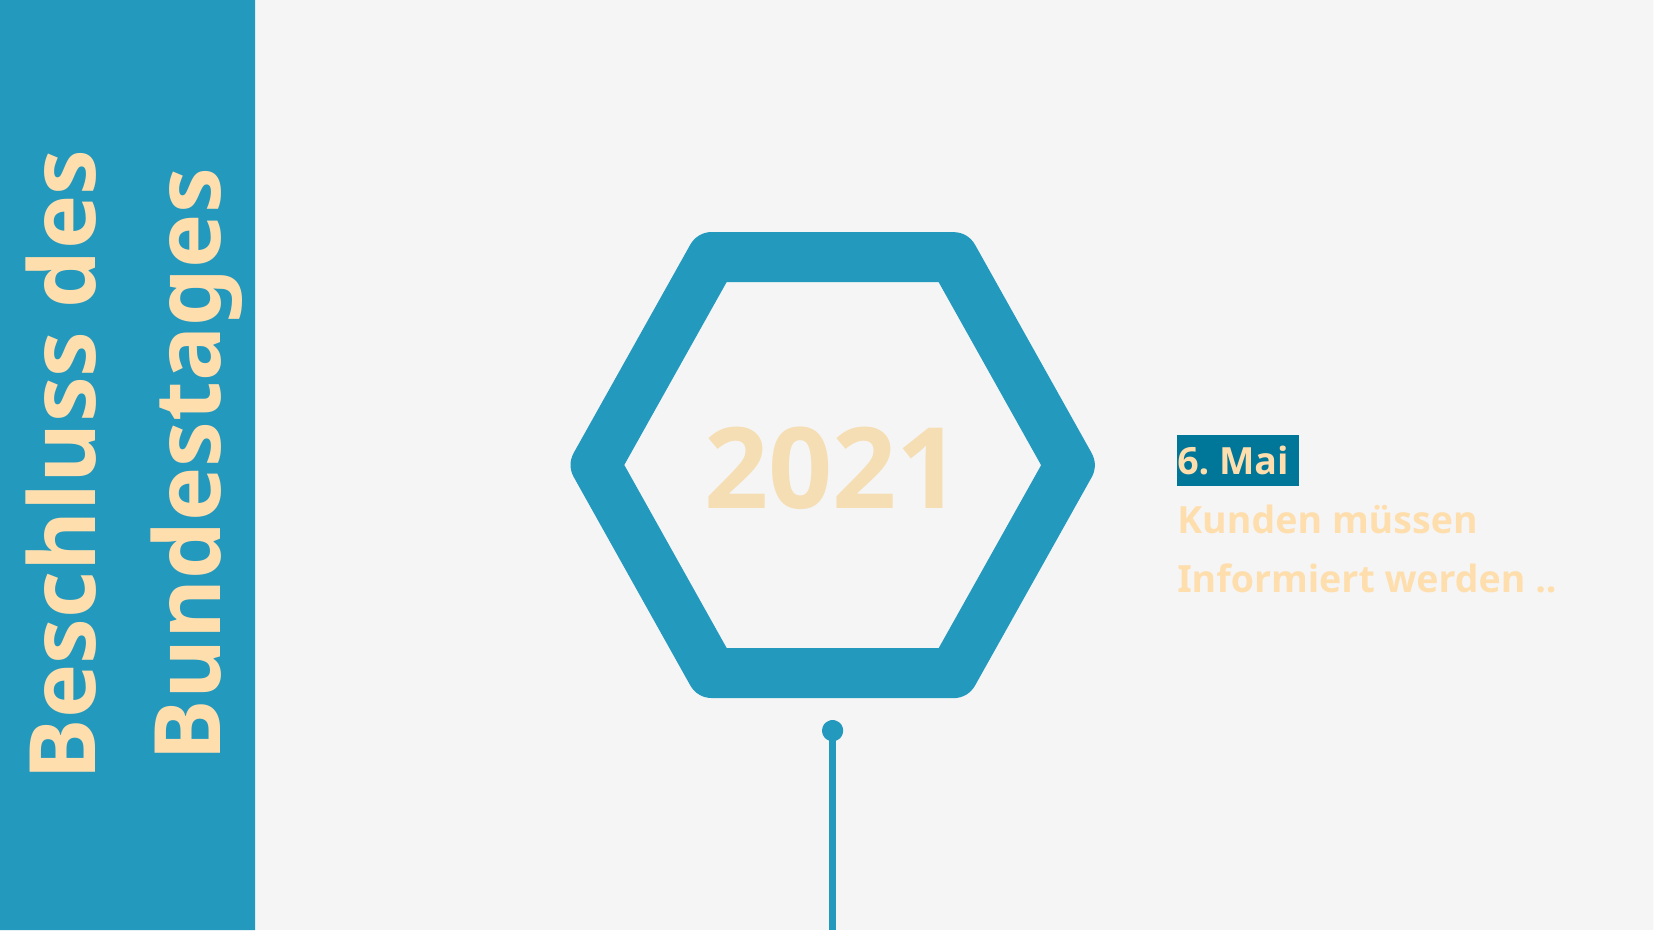

2021
# Beschluss des Bundestages
6. Mai
Kunden müssen Informiert werden ..